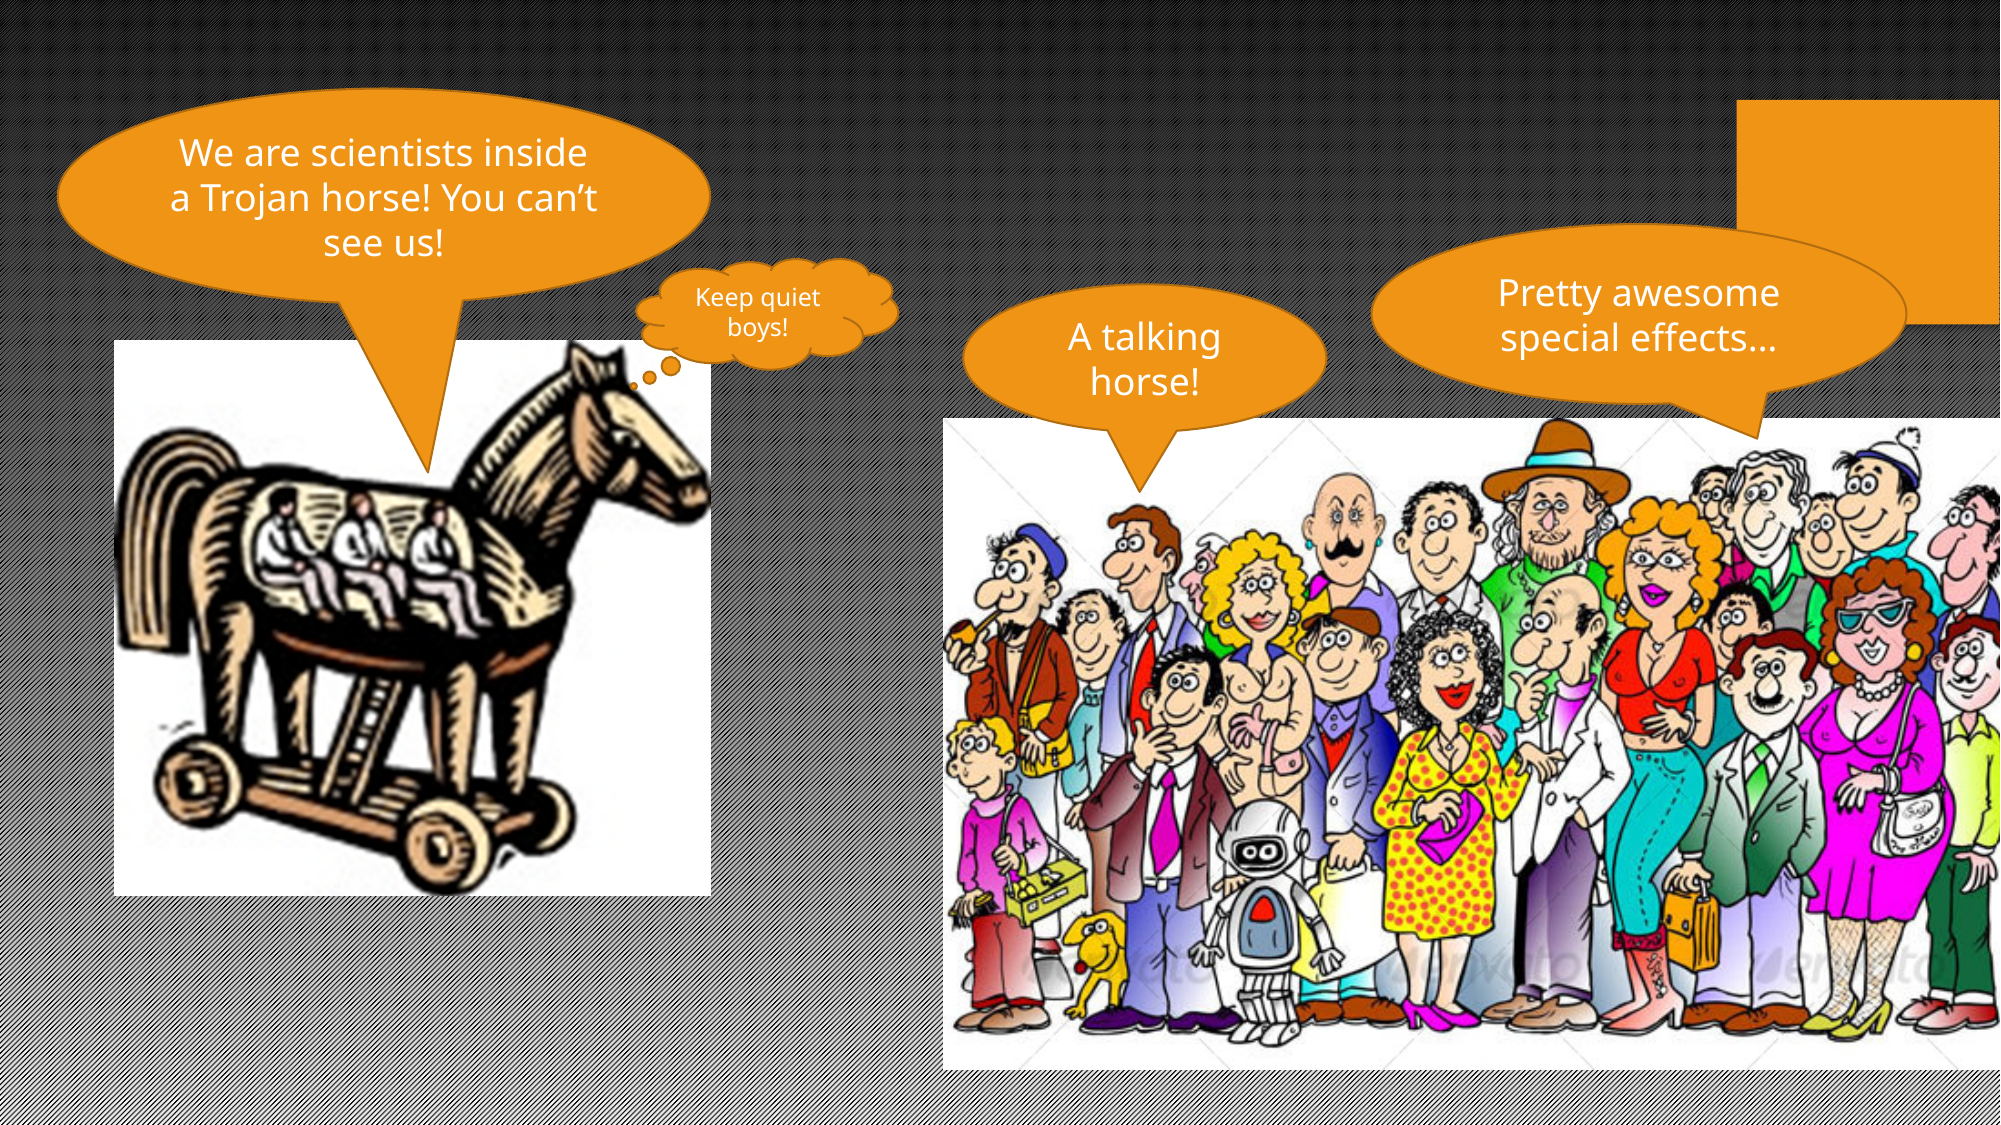

We are scientists inside a Trojan horse! You can’t see us!
Pretty awesome special effects…
Keep quiet boys!
A talking horse!